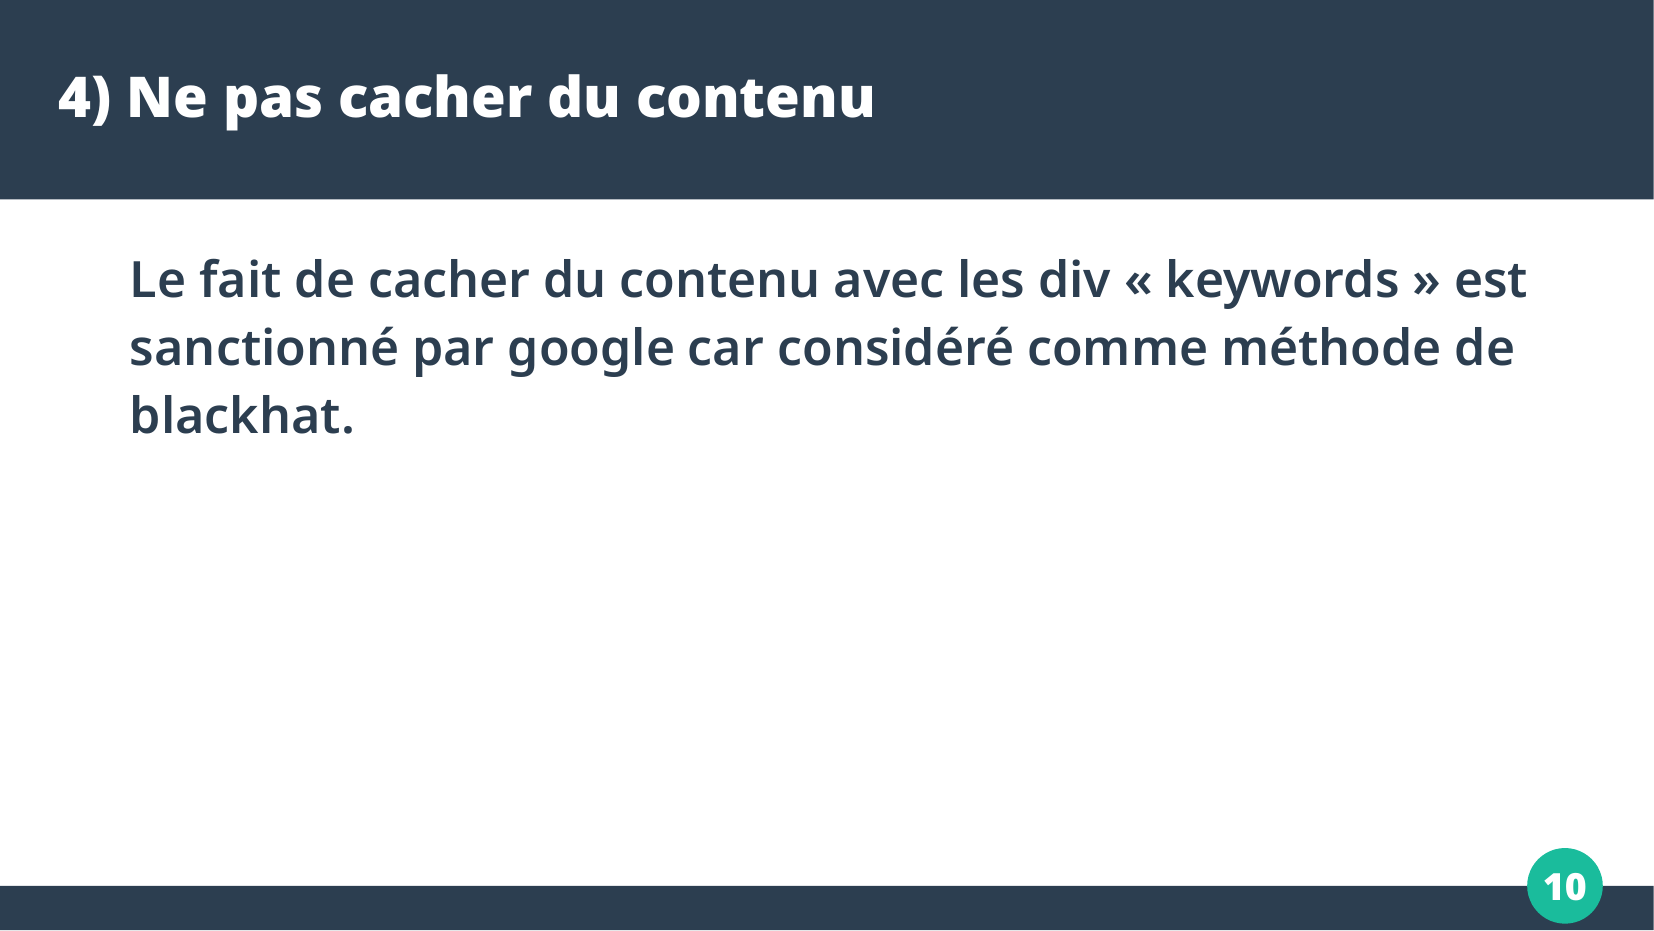

# 4) Ne pas cacher du contenu
Le fait de cacher du contenu avec les div « keywords » est sanctionné par google car considéré comme méthode de blackhat.